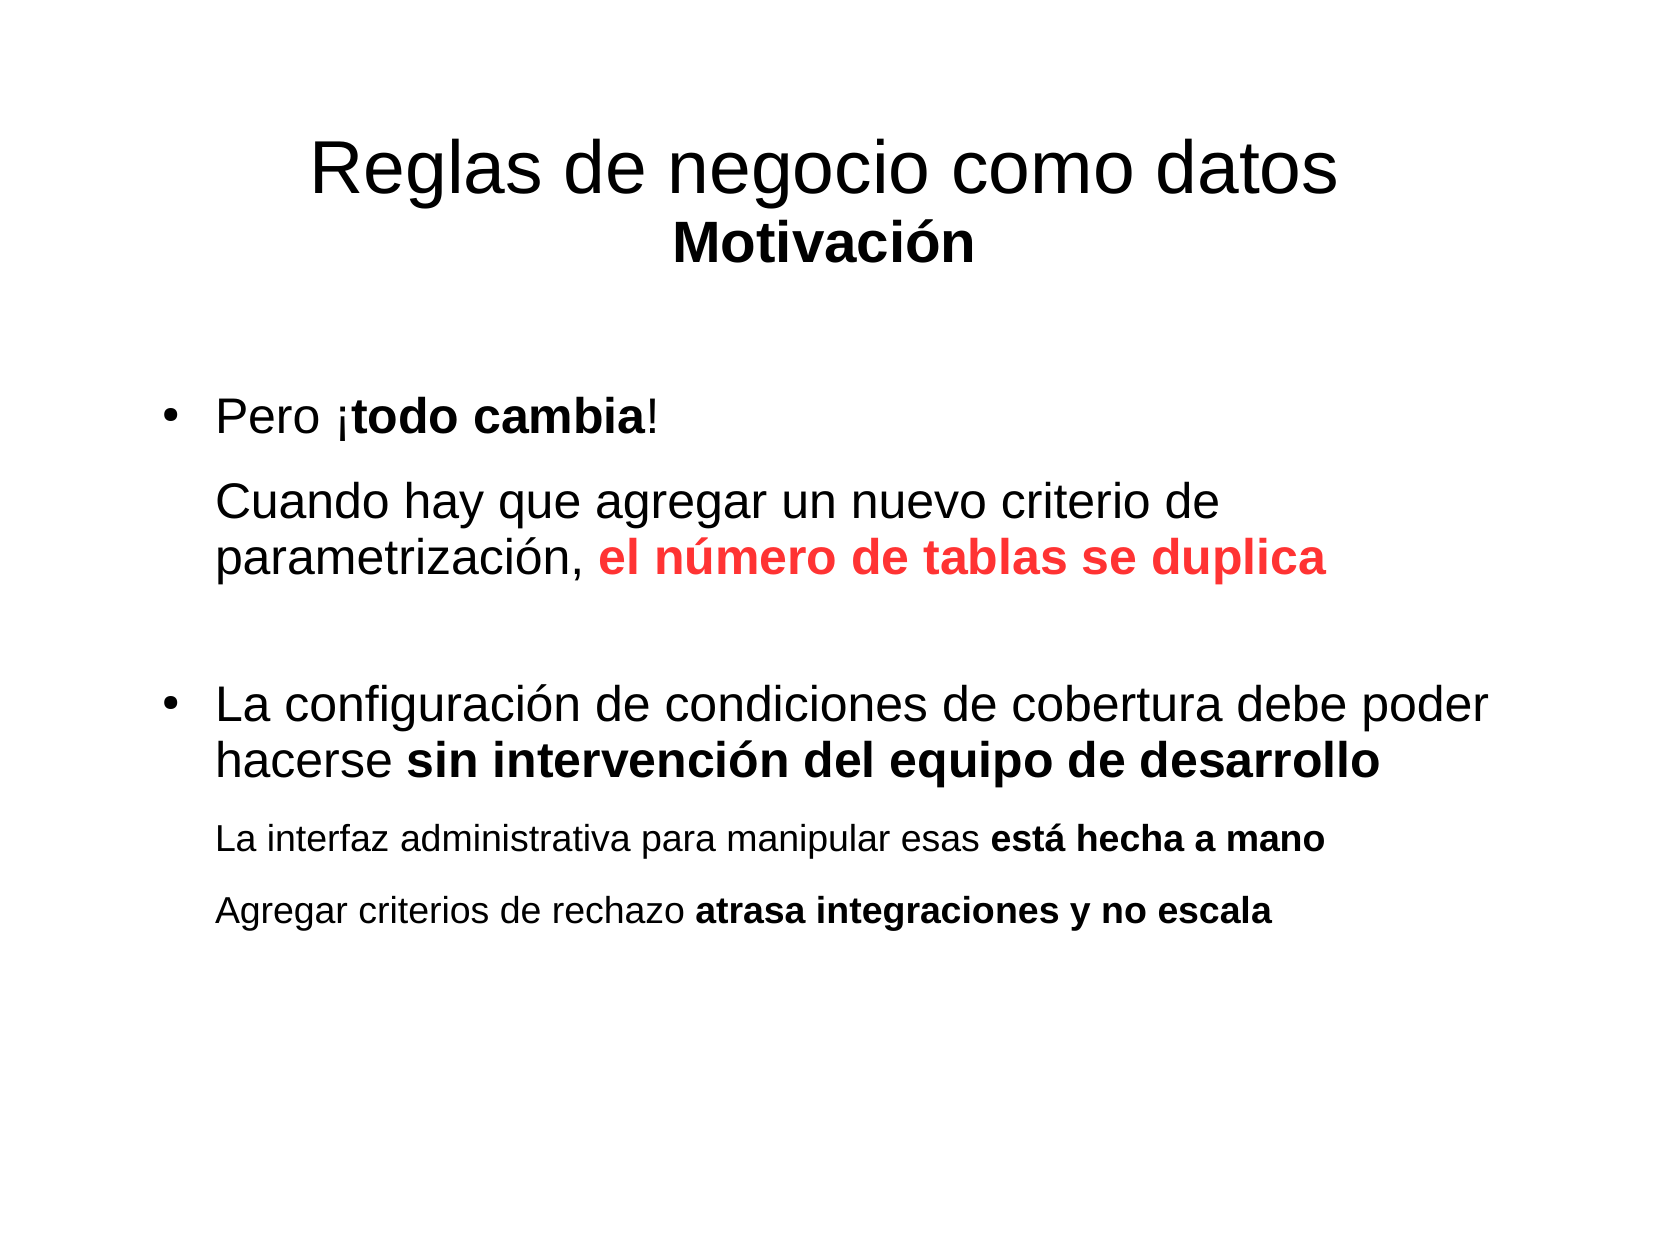

# Reglas de negocio como datos Motivación
Pero ¡todo cambia!
Cuando hay que agregar un nuevo criterio de parametrización, el número de tablas se duplica
La configuración de condiciones de cobertura debe poder hacerse sin intervención del equipo de desarrollo
La interfaz administrativa para manipular esas está hecha a mano
Agregar criterios de rechazo atrasa integraciones y no escala